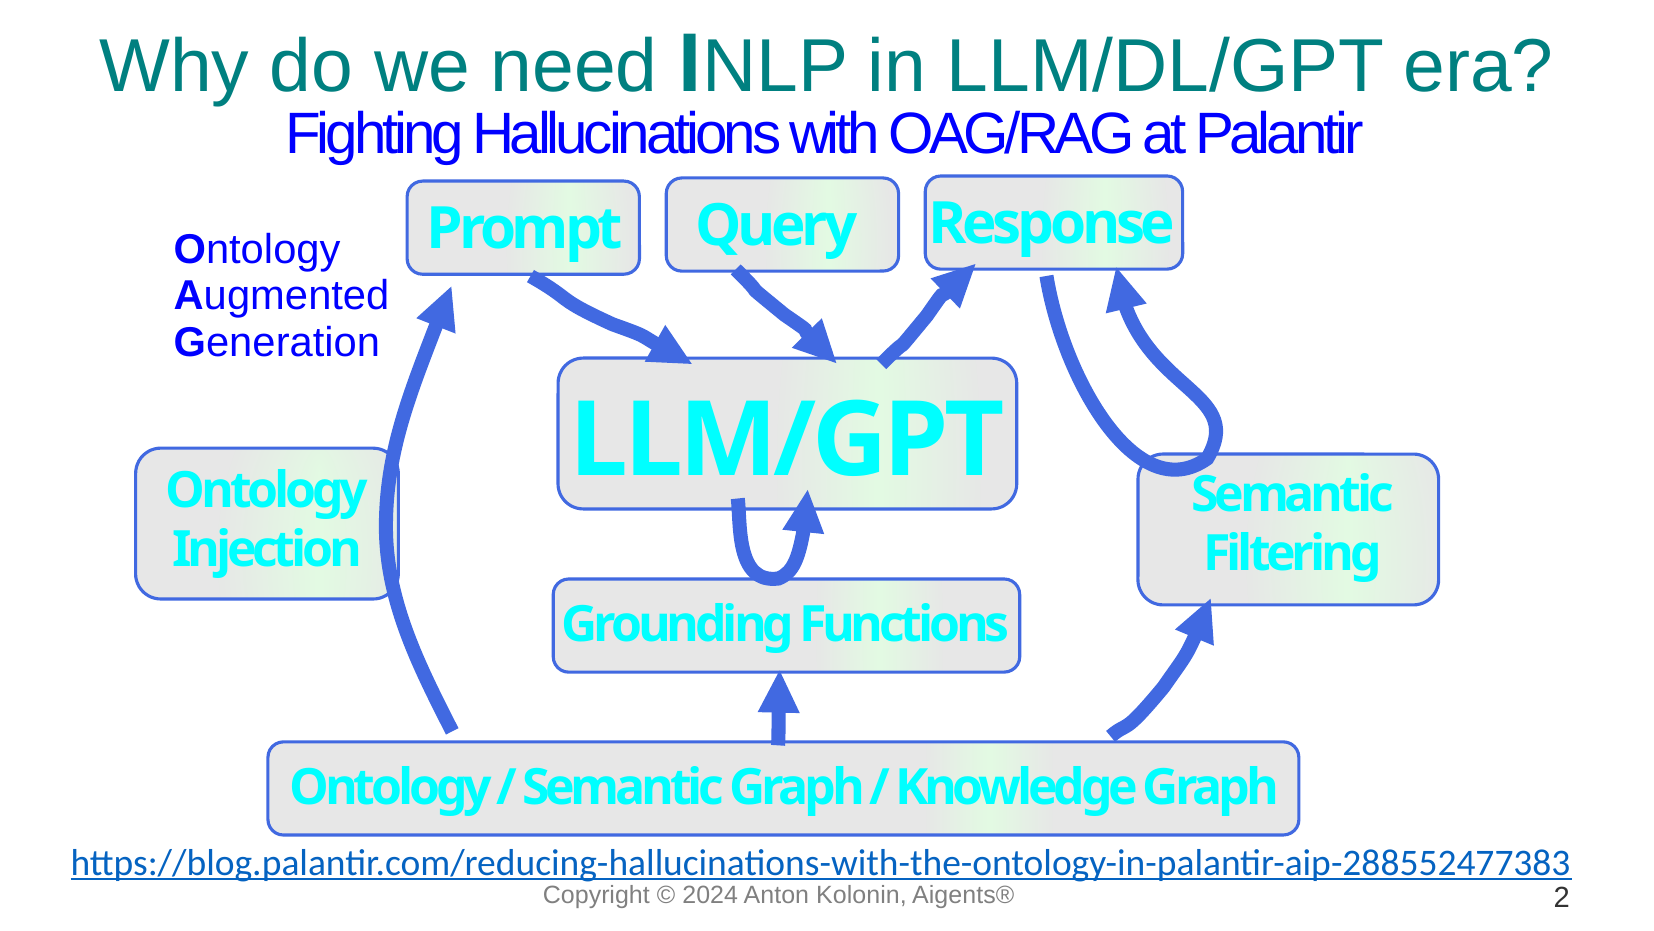

Why do we need INLP in LLM/DL/GPT era?
Fighting Hallucinations with OAG/RAG at Palantir
Response
Query
Prompt
Ontology
Augmented
Generation
LLM/GPT
Ontology
Injection
Semantic
Filtering
Grounding Functions
Ontology / Semantic Graph / Knowledge Graph
https://blog.palantir.com/reducing-hallucinations-with-the-ontology-in-palantir-aip-288552477383
Copyright © 2024 Anton Kolonin, Aigents®
2